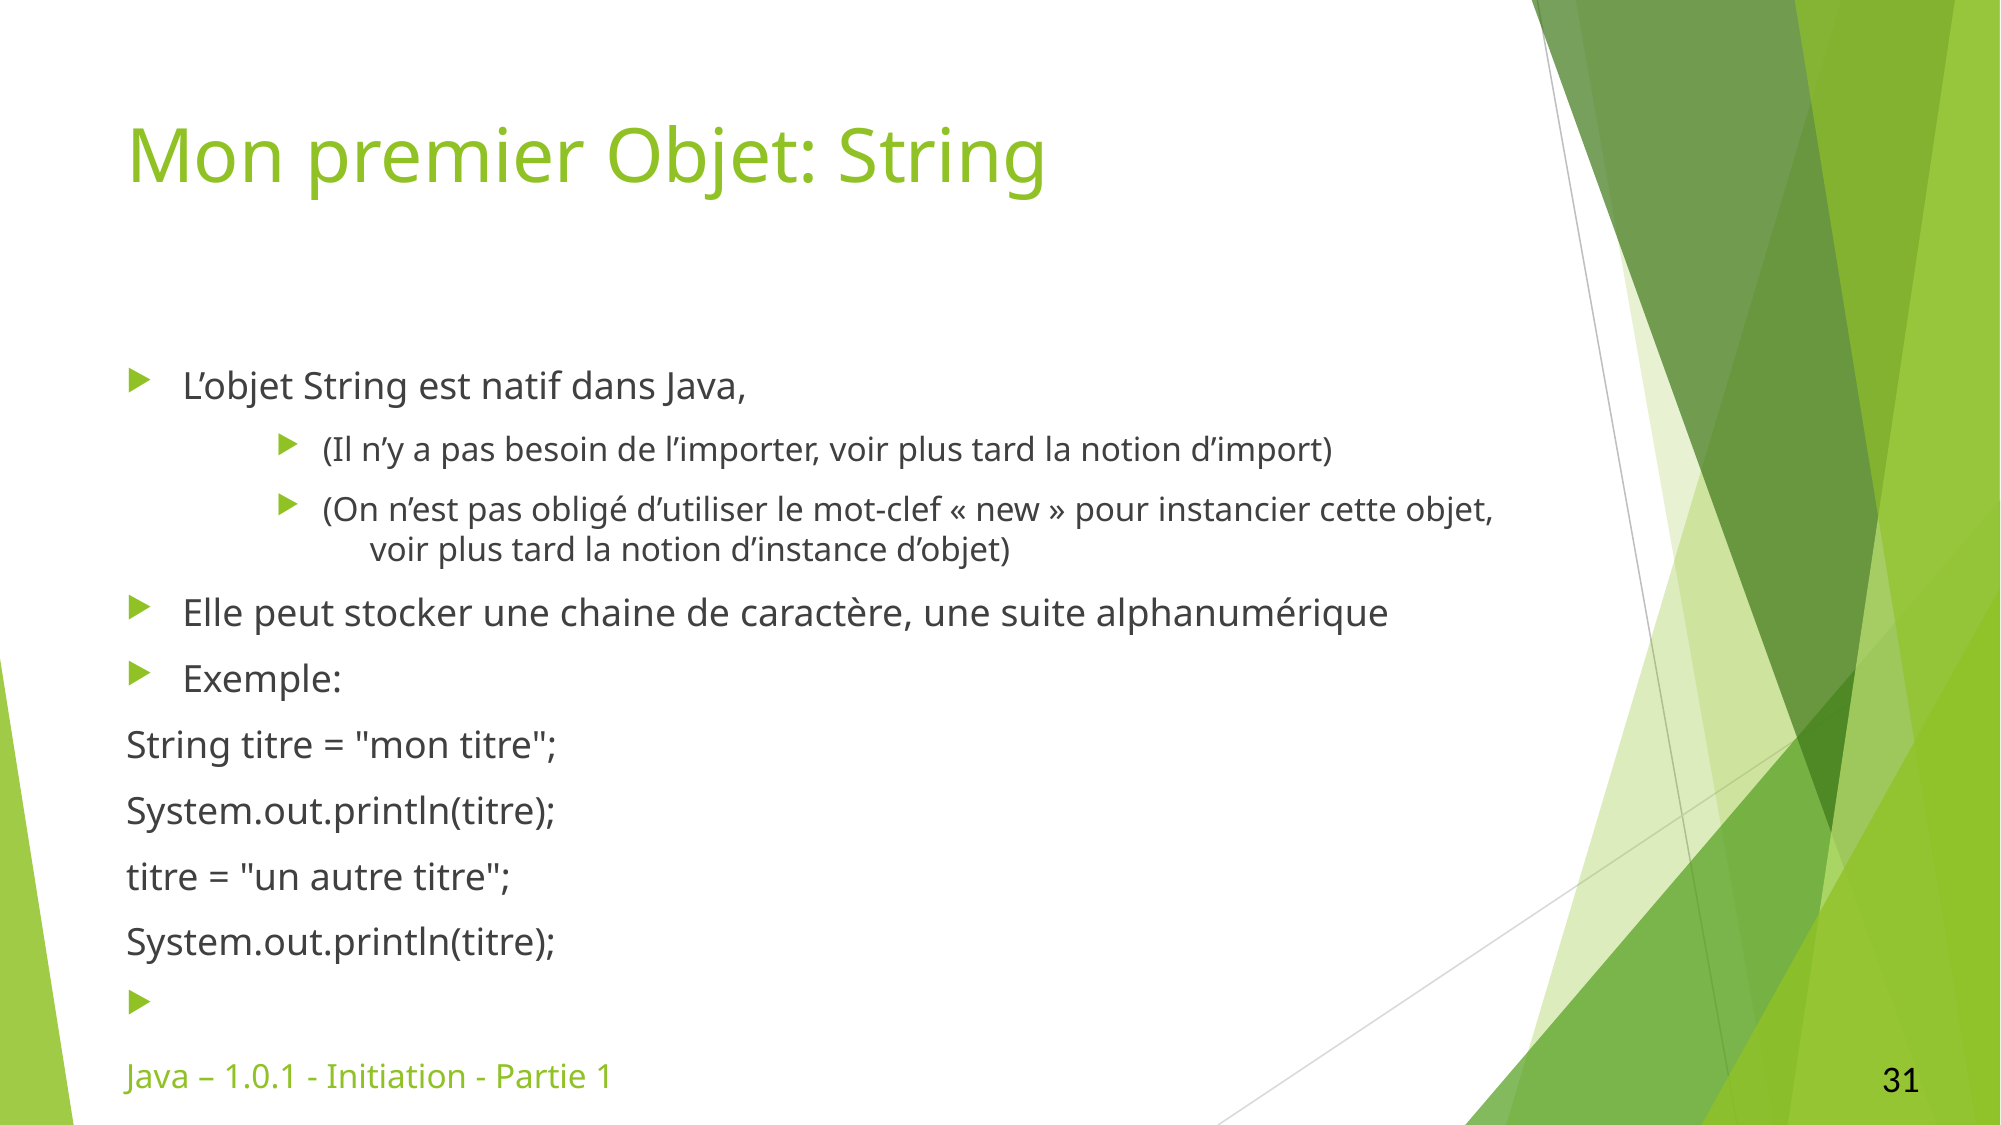

# Mon premier Objet: String
L’objet String est natif dans Java,
(Il n’y a pas besoin de l’importer, voir plus tard la notion d’import)
(On n’est pas obligé d’utiliser le mot-clef « new » pour instancier cette objet, voir plus tard la notion d’instance d’objet)
Elle peut stocker une chaine de caractère, une suite alphanumérique
Exemple:
String titre = "mon titre";
System.out.println(titre);
titre = "un autre titre";
System.out.println(titre);
Java – 1.0.1 - Initiation - Partie 1